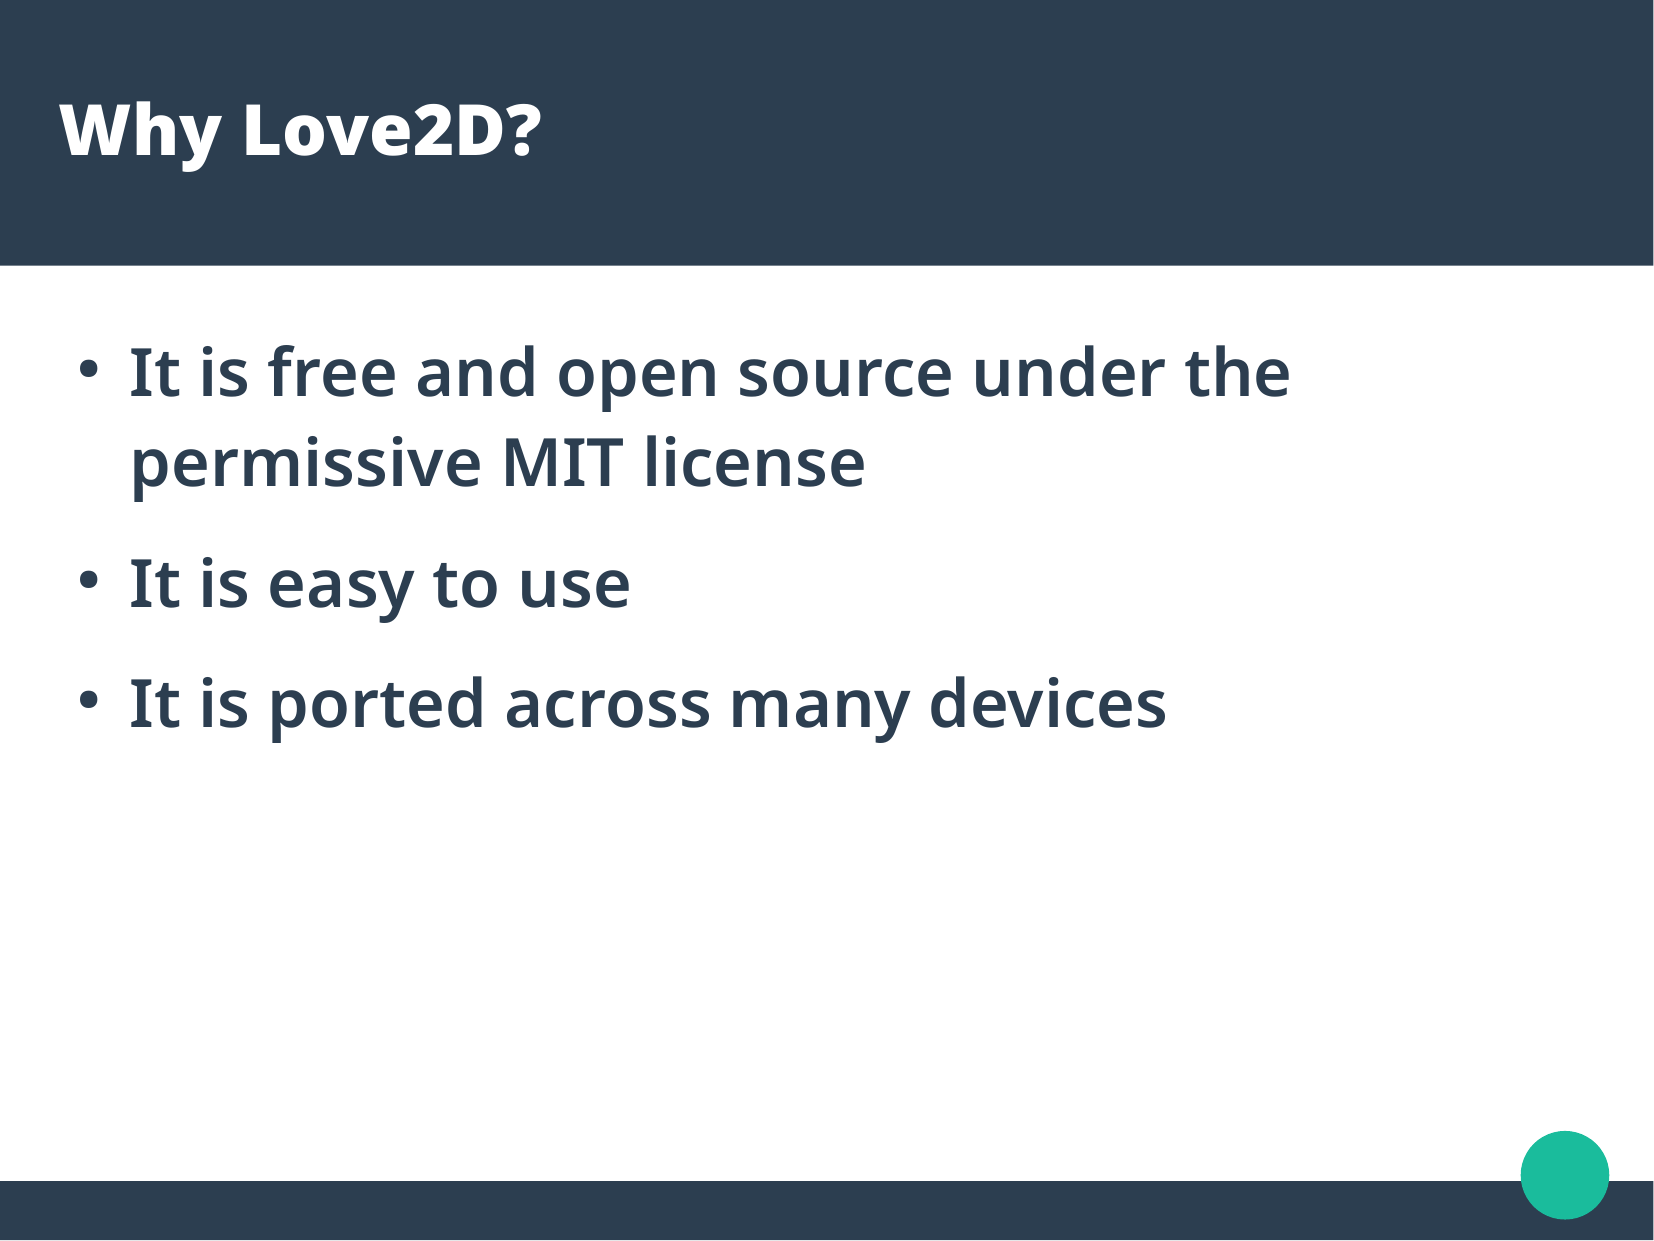

# Why Love2D?
It is free and open source under the permissive MIT license
It is easy to use
It is ported across many devices